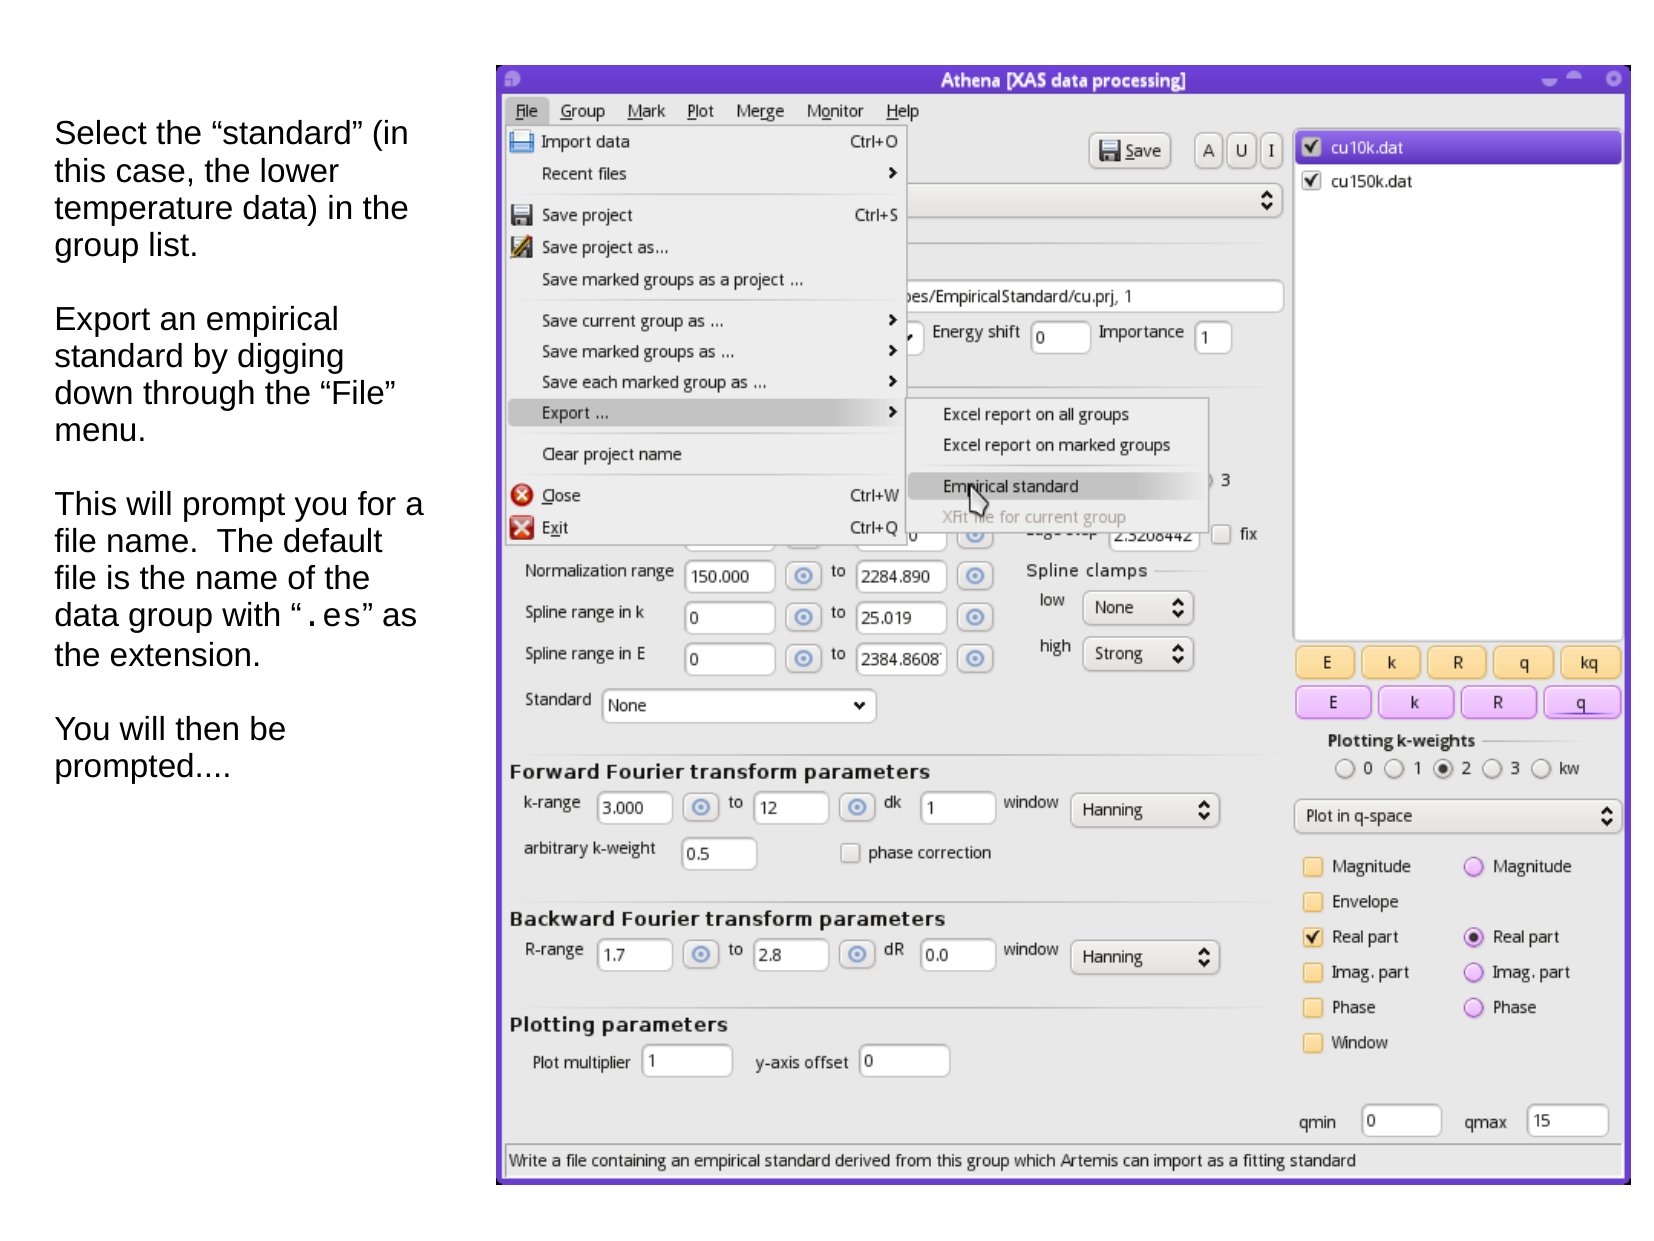

Select the “standard” (in this case, the lower temperature data) in the group list.
Export an empirical standard by digging down through the “File” menu.
This will prompt you for a file name. The default file is the name of the data group with “.es” as the extension.
You will then be prompted....